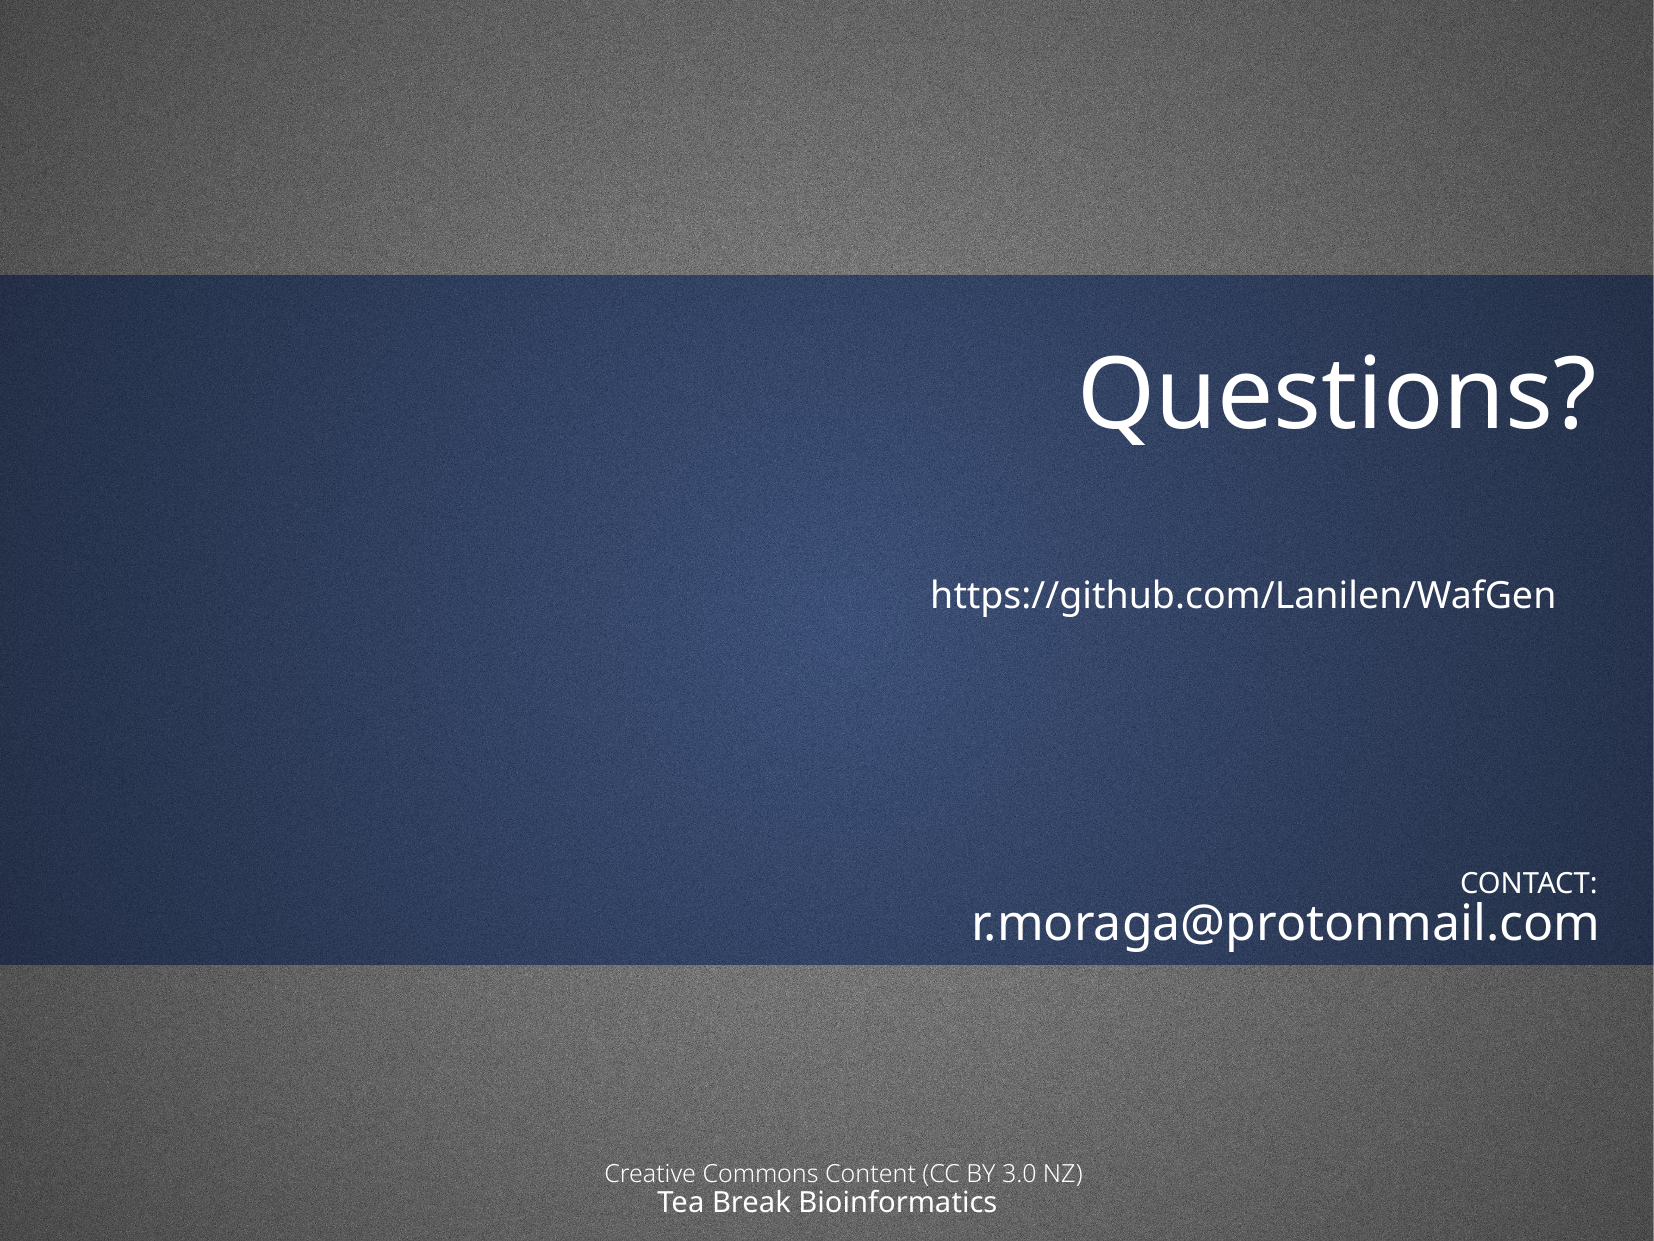

# Questions?
https://github.com/Lanilen/WafGen
CONTACT:
r.moraga@protonmail.com
Creative Commons Content (CC BY 3.0 NZ)